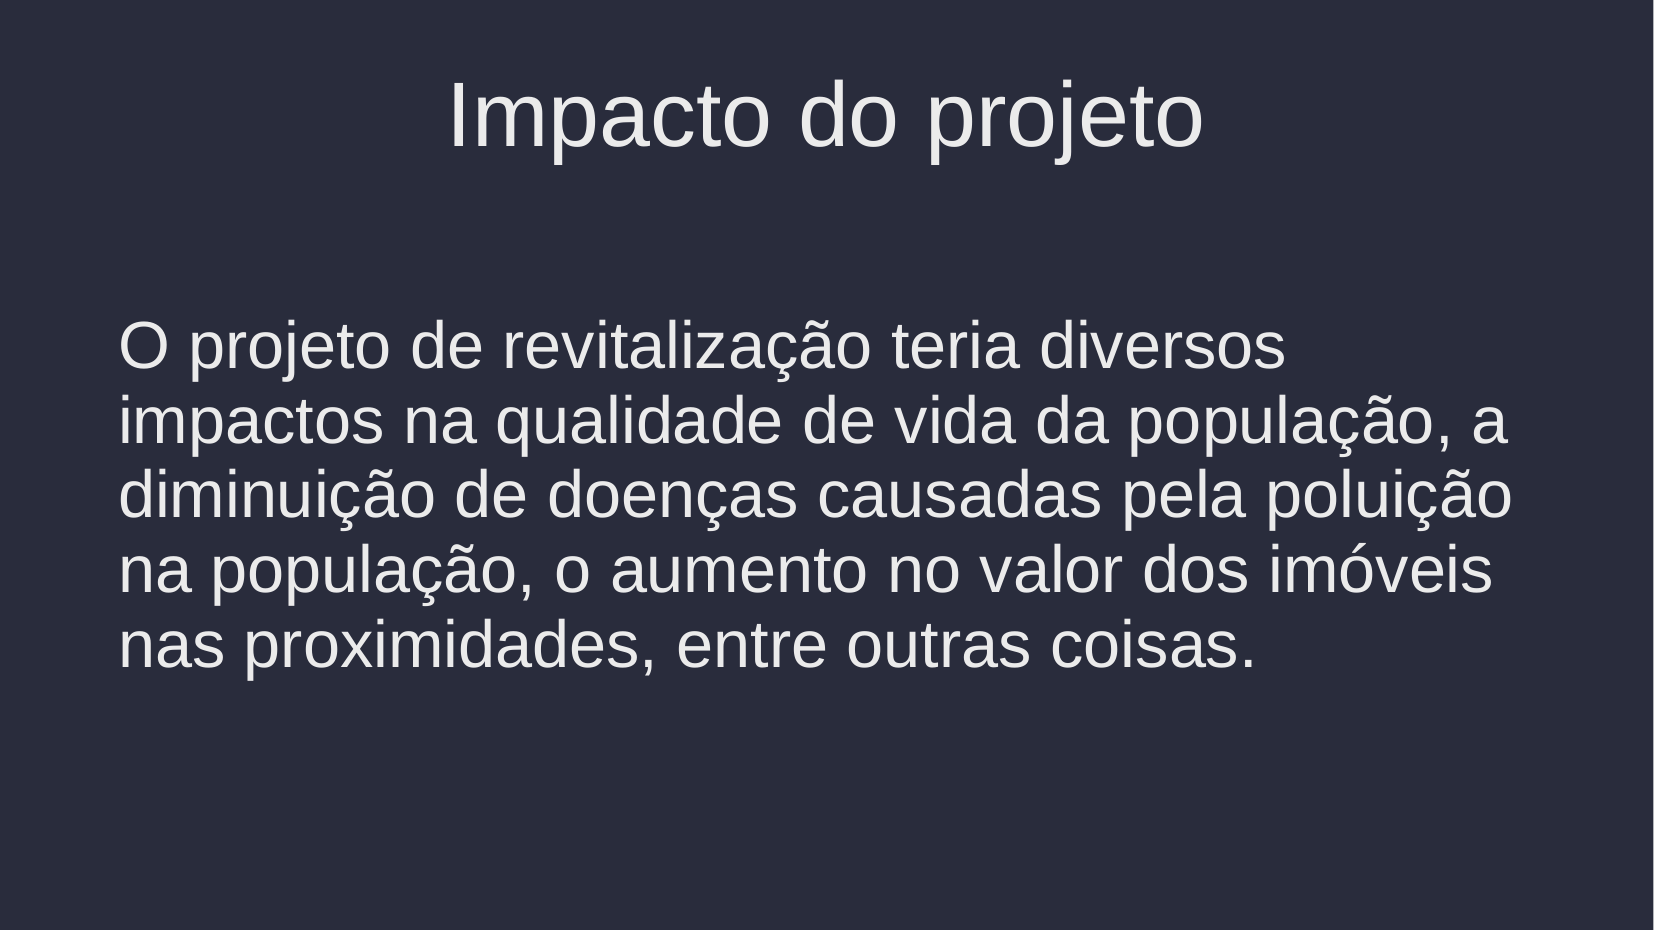

# Impacto do projeto
O projeto de revitalização teria diversos impactos na qualidade de vida da população, a diminuição de doenças causadas pela poluição na população, o aumento no valor dos imóveis nas proximidades, entre outras coisas.